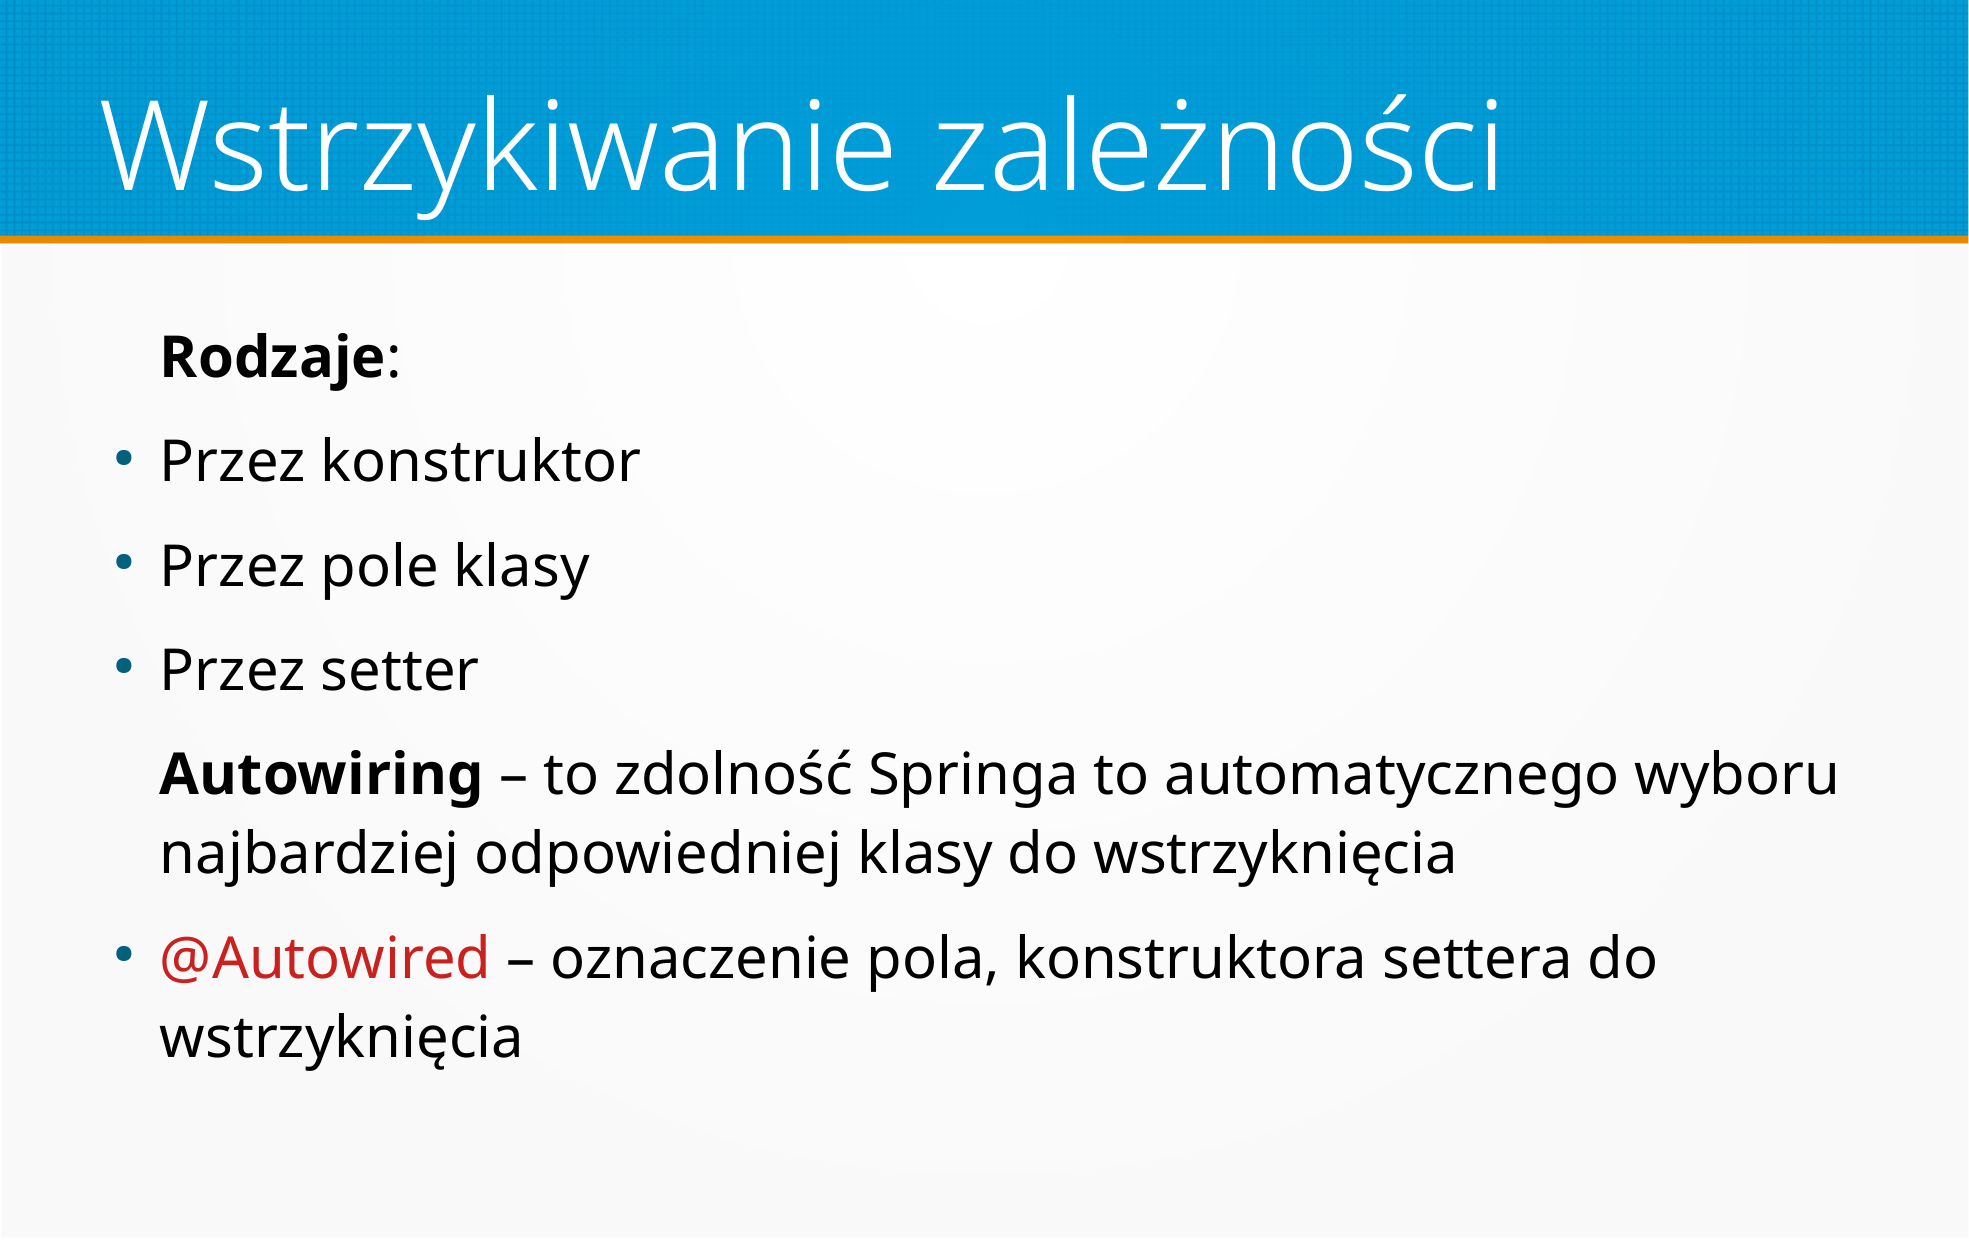

# Wstrzykiwanie zależności
Rodzaje:
Przez konstruktor
Przez pole klasy
Przez setter
Autowiring – to zdolność Springa to automatycznego wyboru najbardziej odpowiedniej klasy do wstrzyknięcia
@Autowired – oznaczenie pola, konstruktora settera do wstrzyknięcia